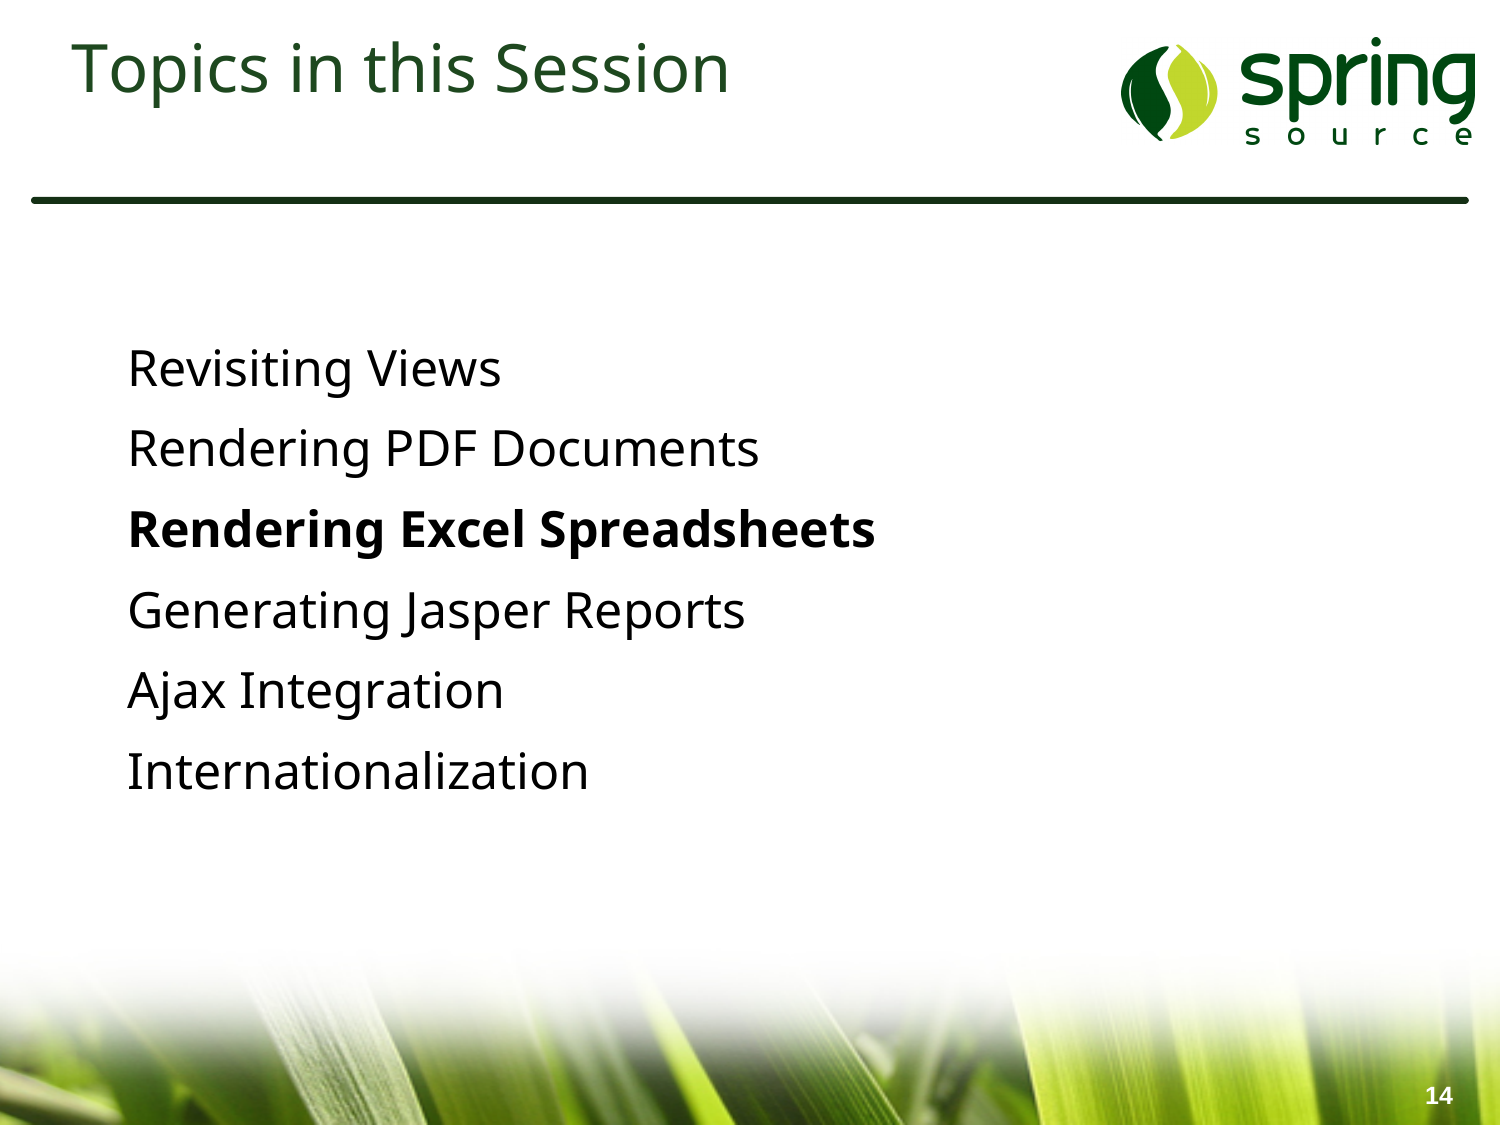

# Topics in this Session
Revisiting Views
Rendering PDF Documents
Rendering Excel Spreadsheets
Generating Jasper Reports
Ajax Integration
Internationalization